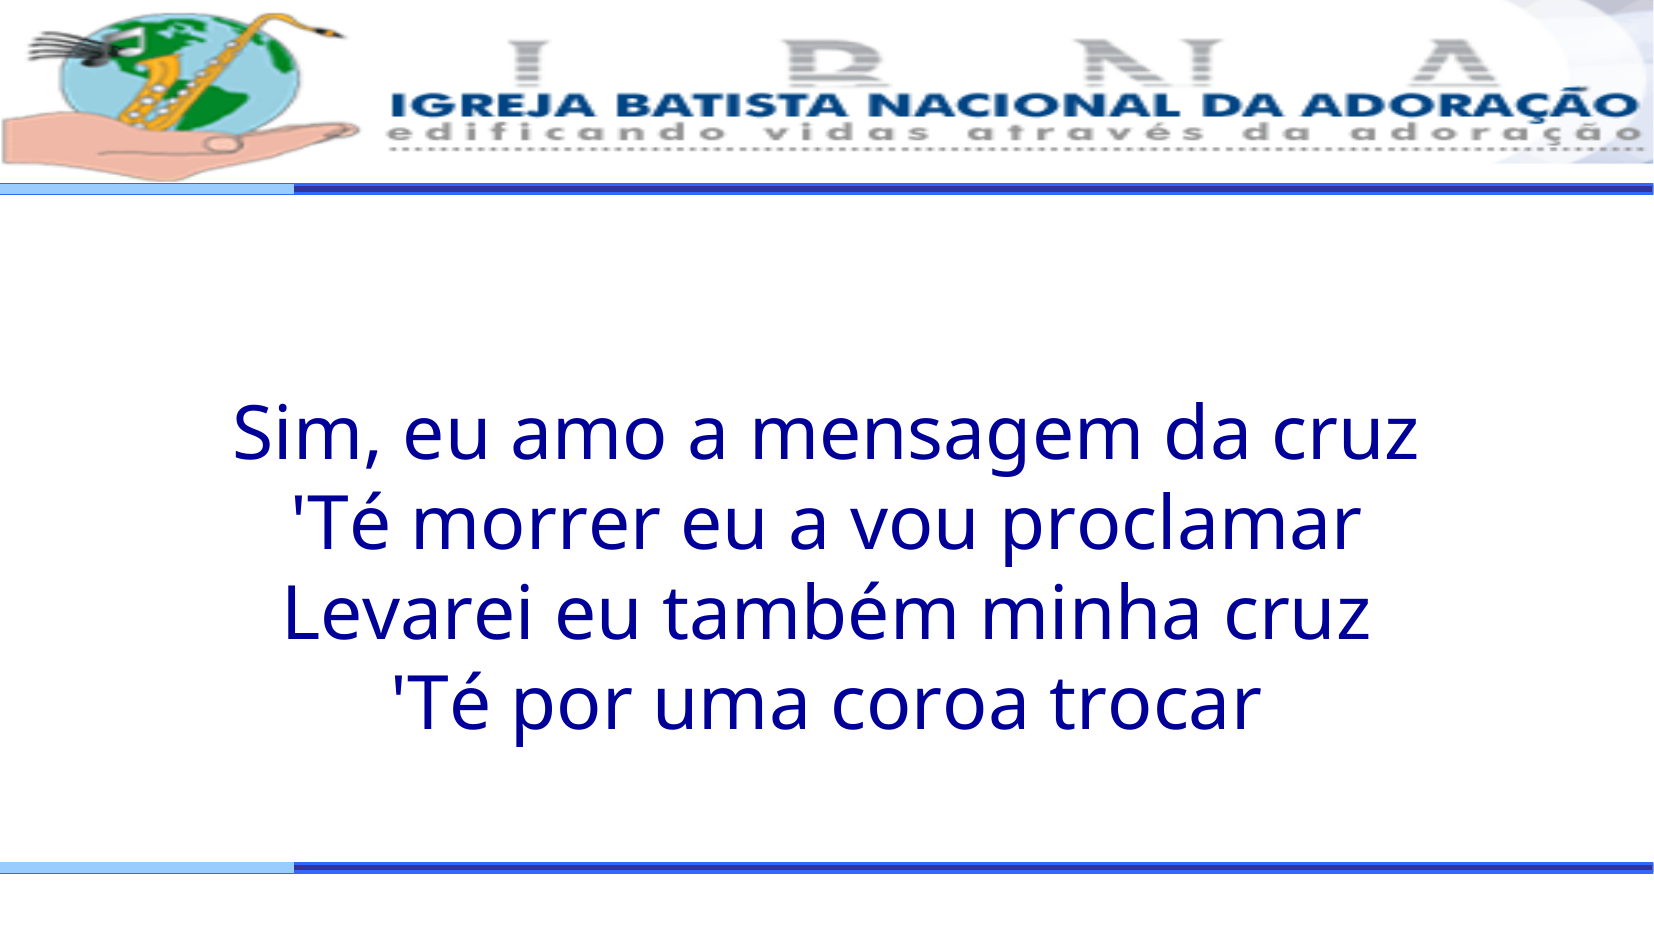

Sim, eu amo a mensagem da cruz
'Té morrer eu a vou proclamar
Levarei eu também minha cruz
'Té por uma coroa trocar